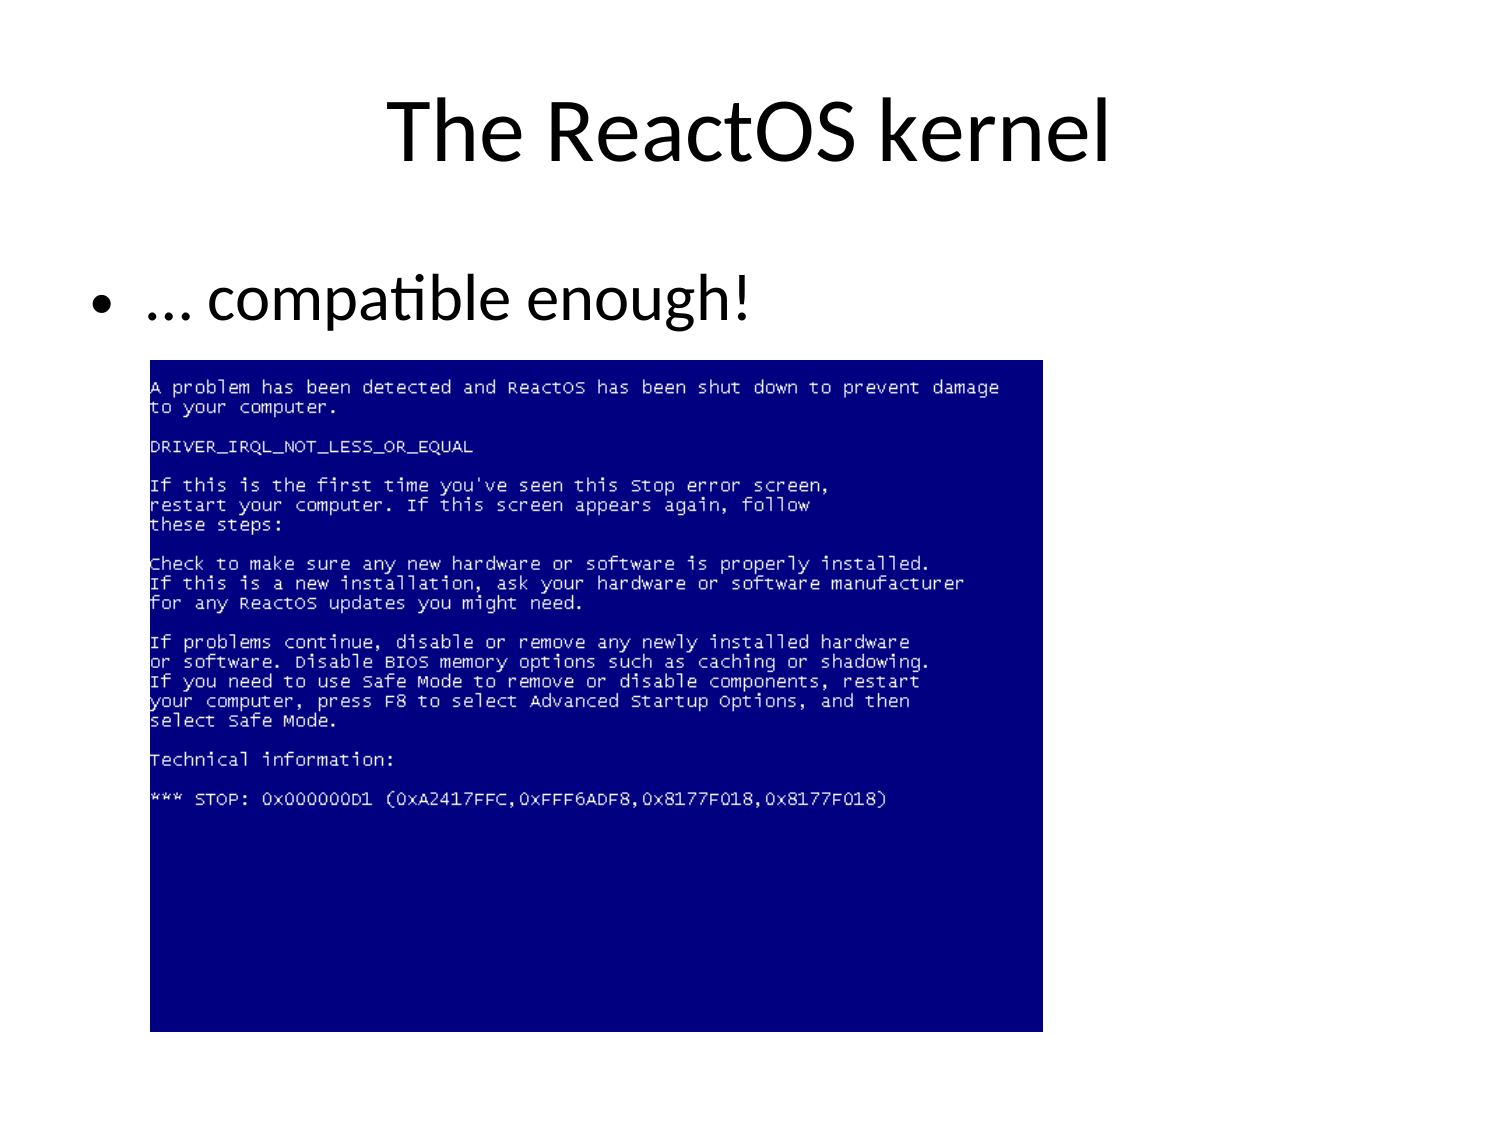

# The ReactOS kernel
… compatible enough!